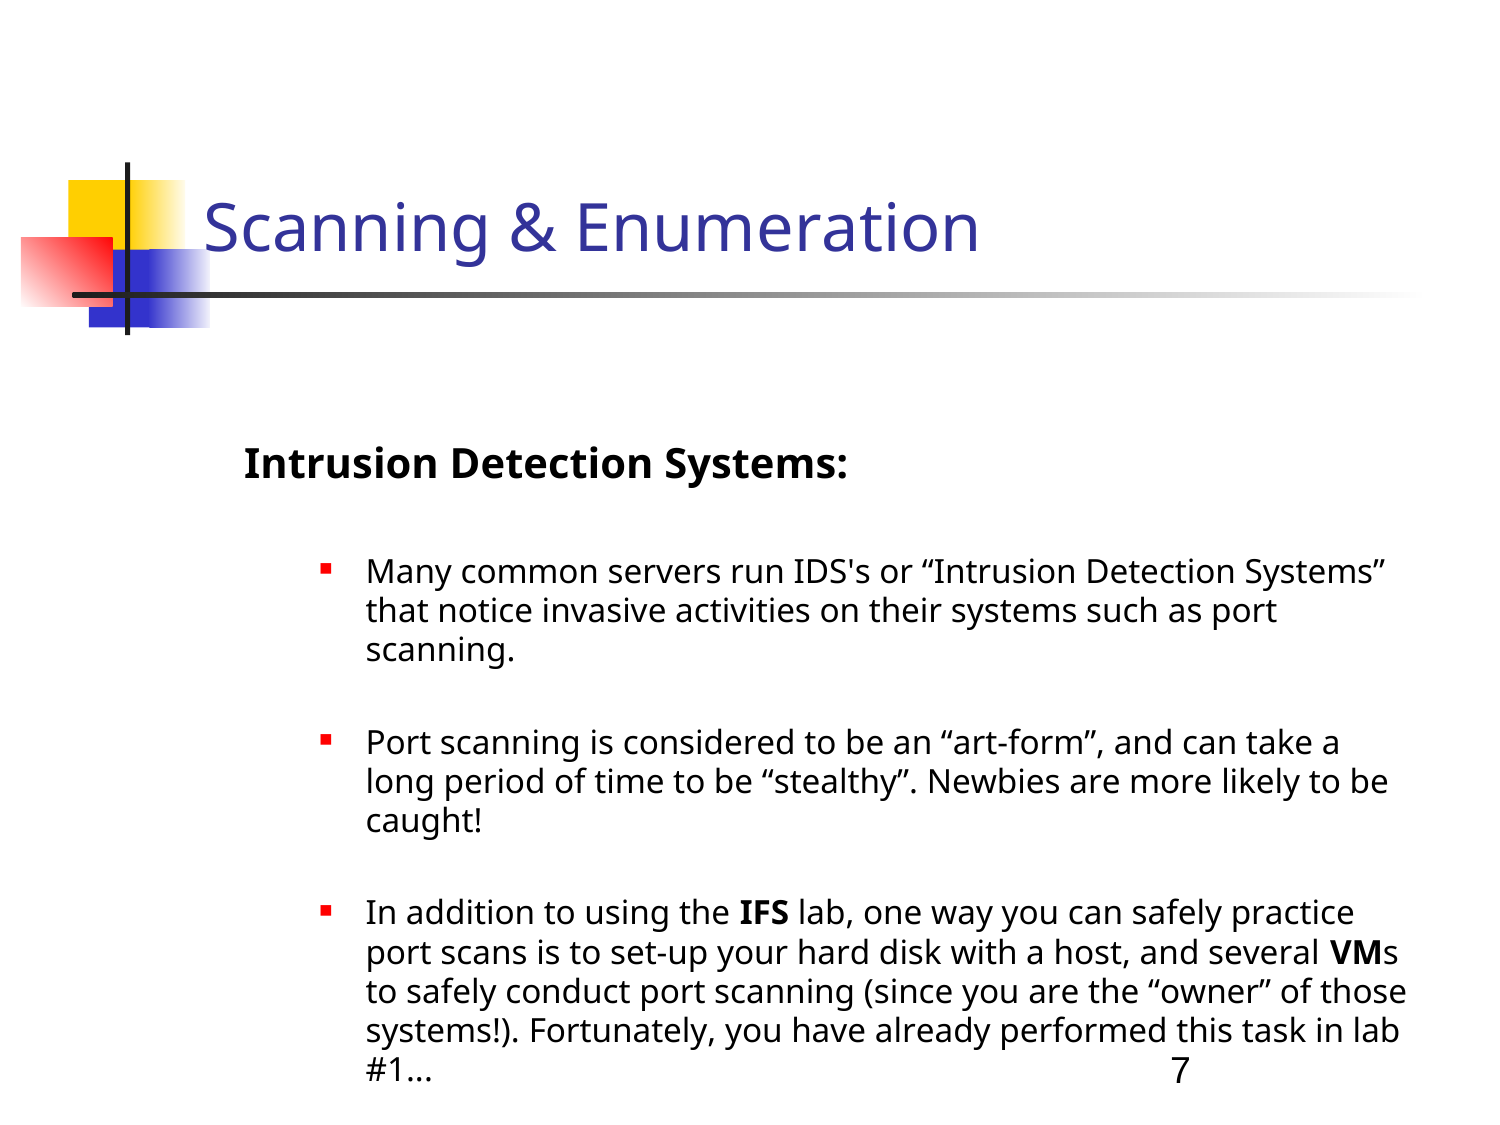

# Scanning & Enumeration
Intrusion Detection Systems:
Many common servers run IDS's or “Intrusion Detection Systems” that notice invasive activities on their systems such as port scanning.
Port scanning is considered to be an “art-form”, and can take a long period of time to be “stealthy”. Newbies are more likely to be caught!
In addition to using the IFS lab, one way you can safely practice port scans is to set-up your hard disk with a host, and several VMs to safely conduct port scanning (since you are the “owner” of those systems!). Fortunately, you have already performed this task in lab #1...
7